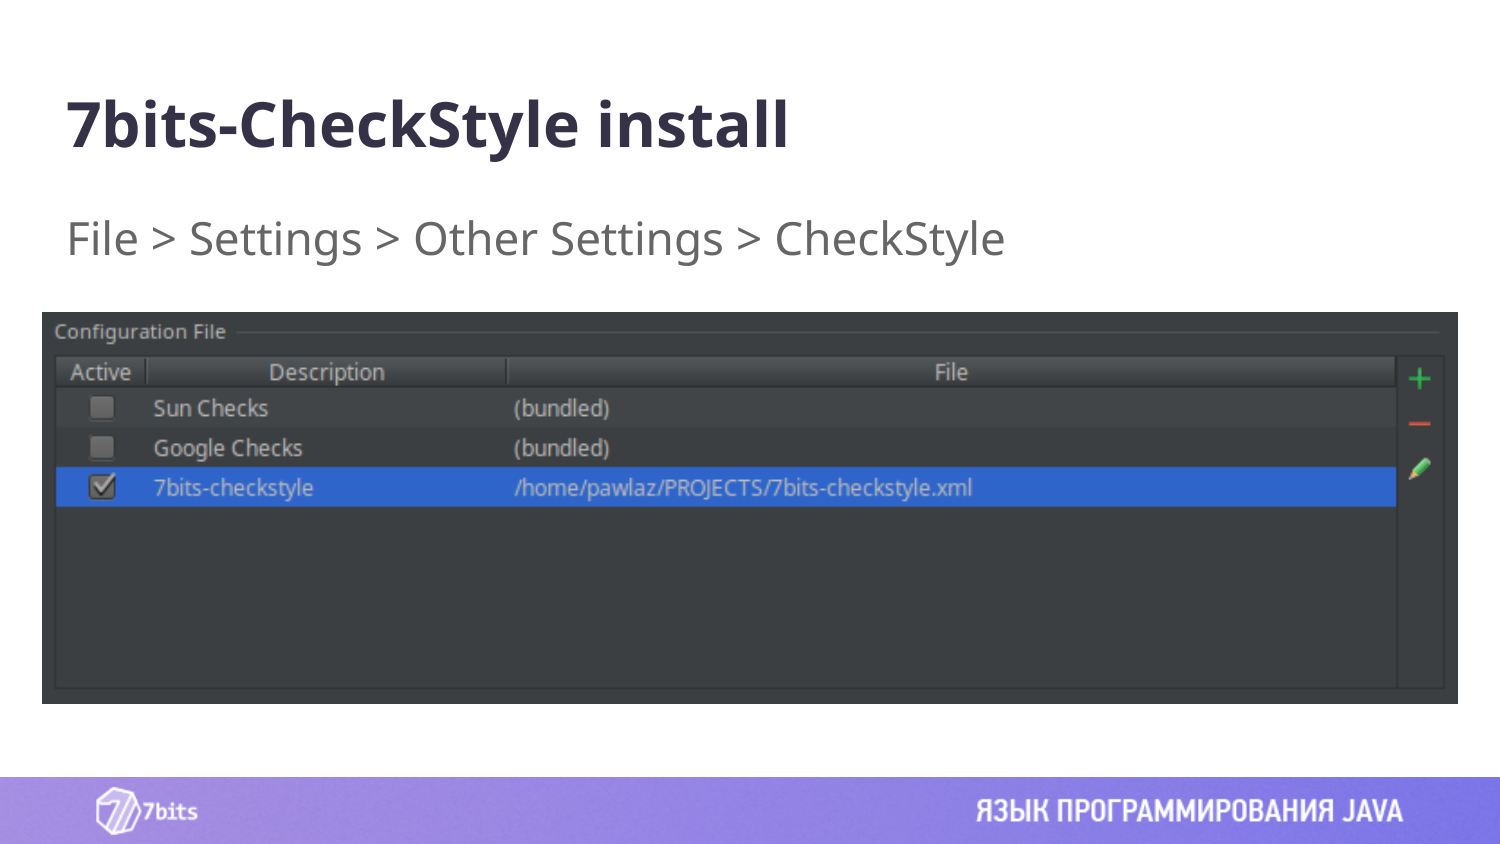

# 7bits-CheckStyle install
File > Settings > Other Settings > CheckStyle